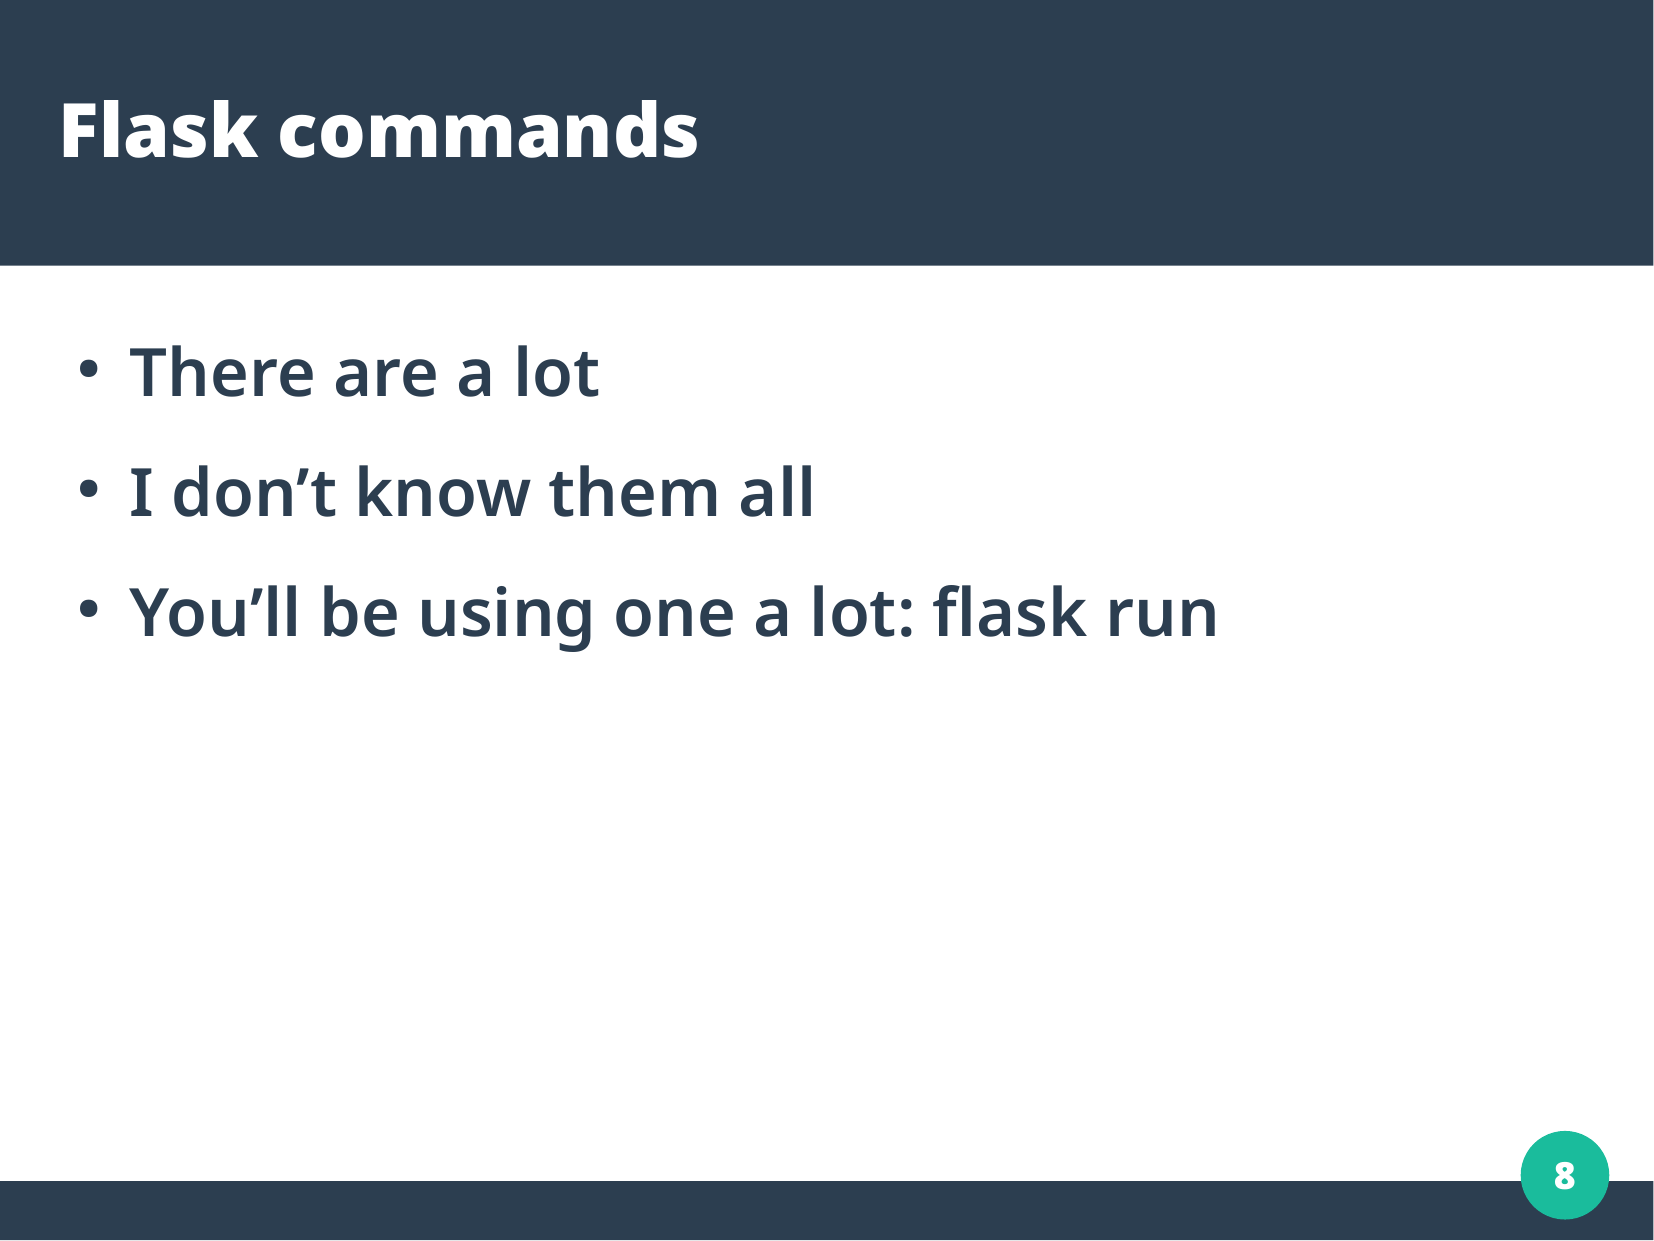

# Flask commands
There are a lot
I don’t know them all
You’ll be using one a lot: flask run
8